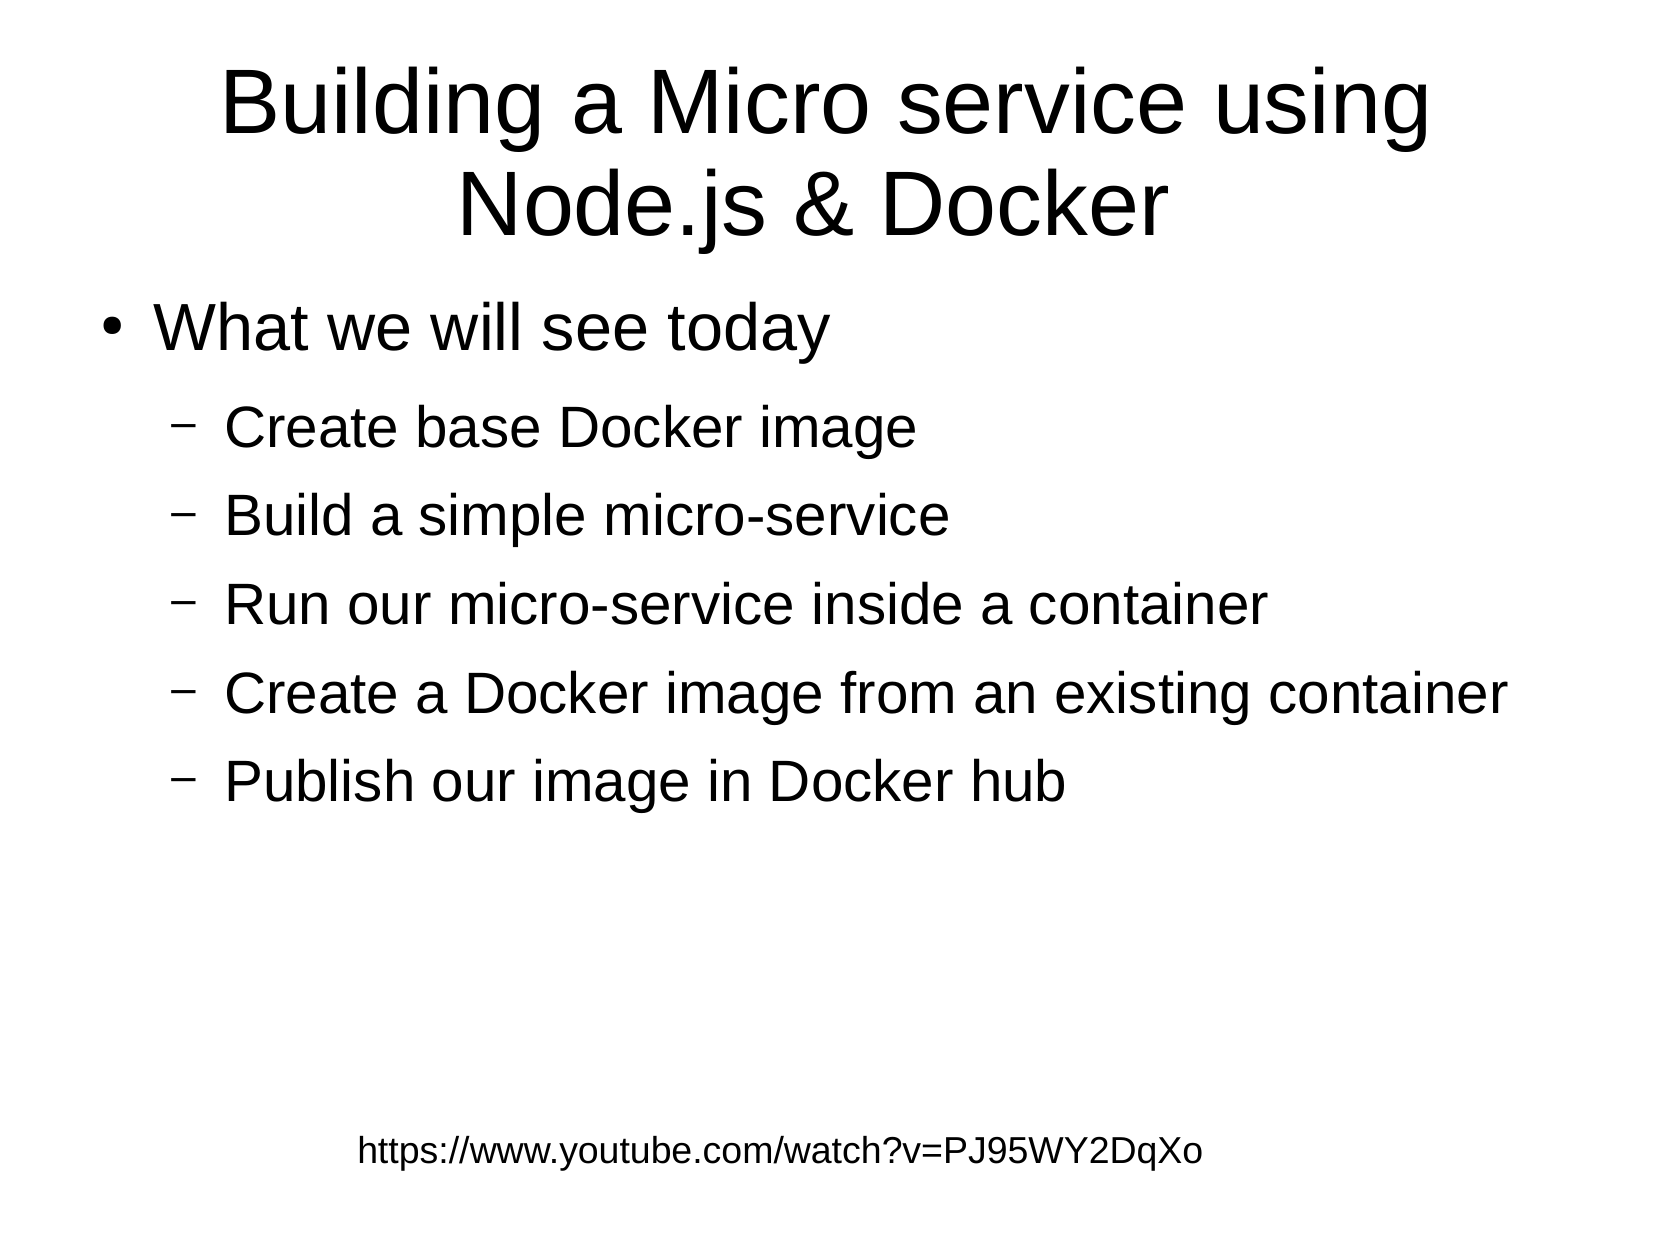

# Building a Micro service using Node.js & Docker
What we will see today
Create base Docker image
Build a simple micro-service
Run our micro-service inside a container
Create a Docker image from an existing container
Publish our image in Docker hub
https://www.youtube.com/watch?v=PJ95WY2DqXo